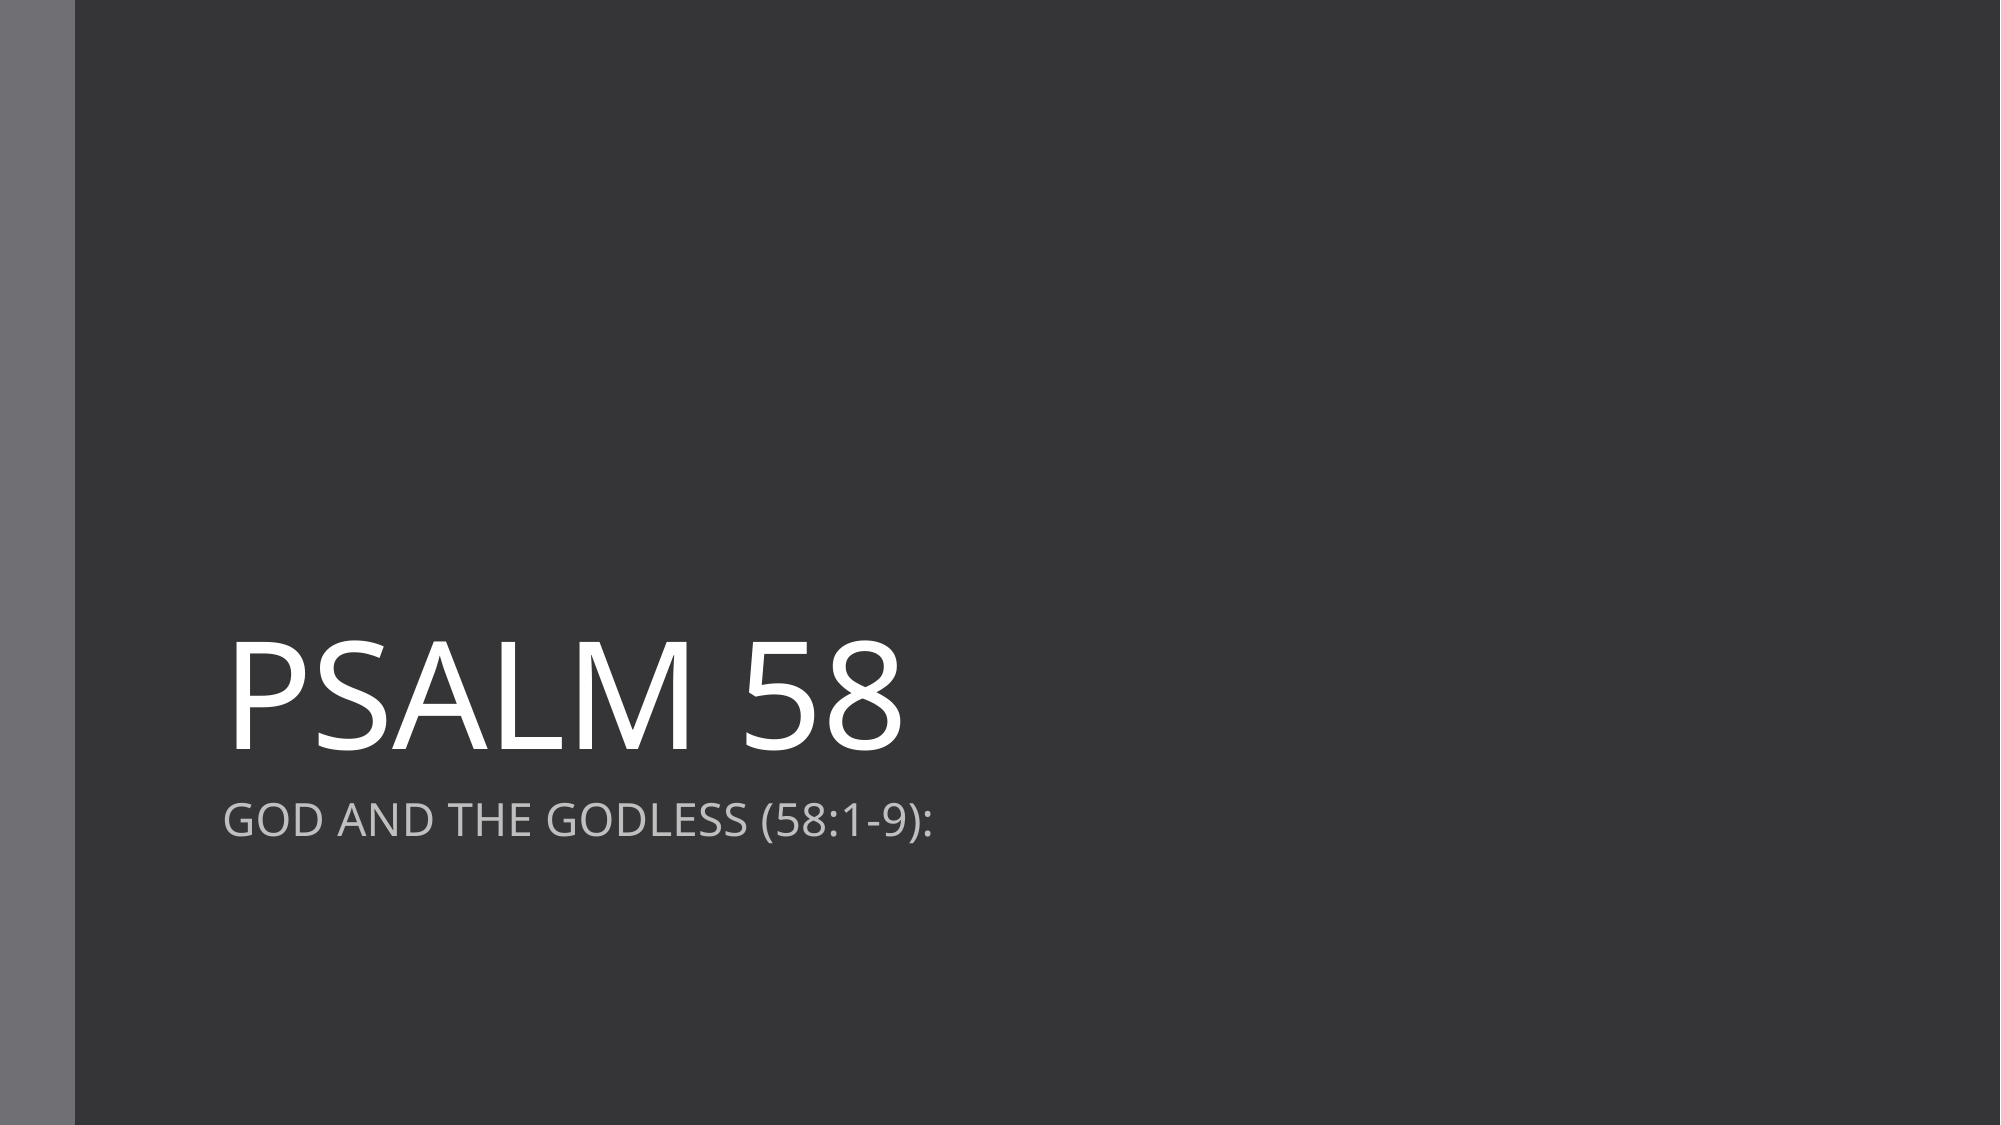

# PSALM 58
GOD AND THE GODLESS (58:1-9):